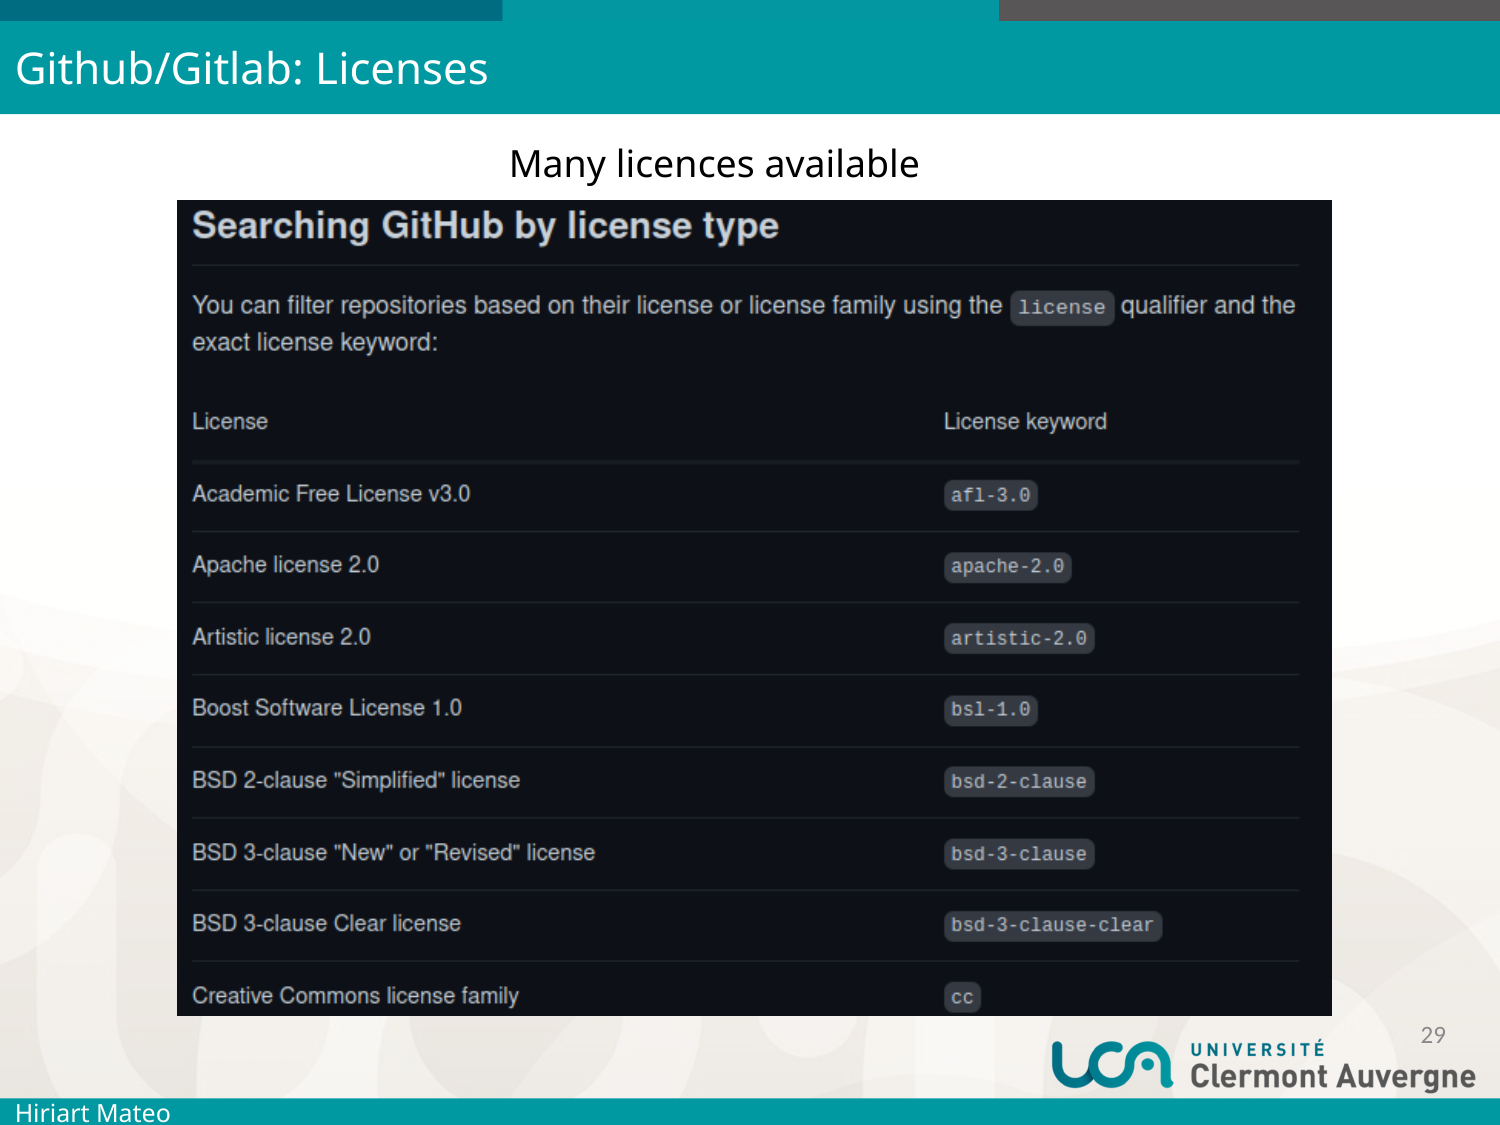

Github/Gitlab: Licenses
Many licences available
29
Hiriart Mateo